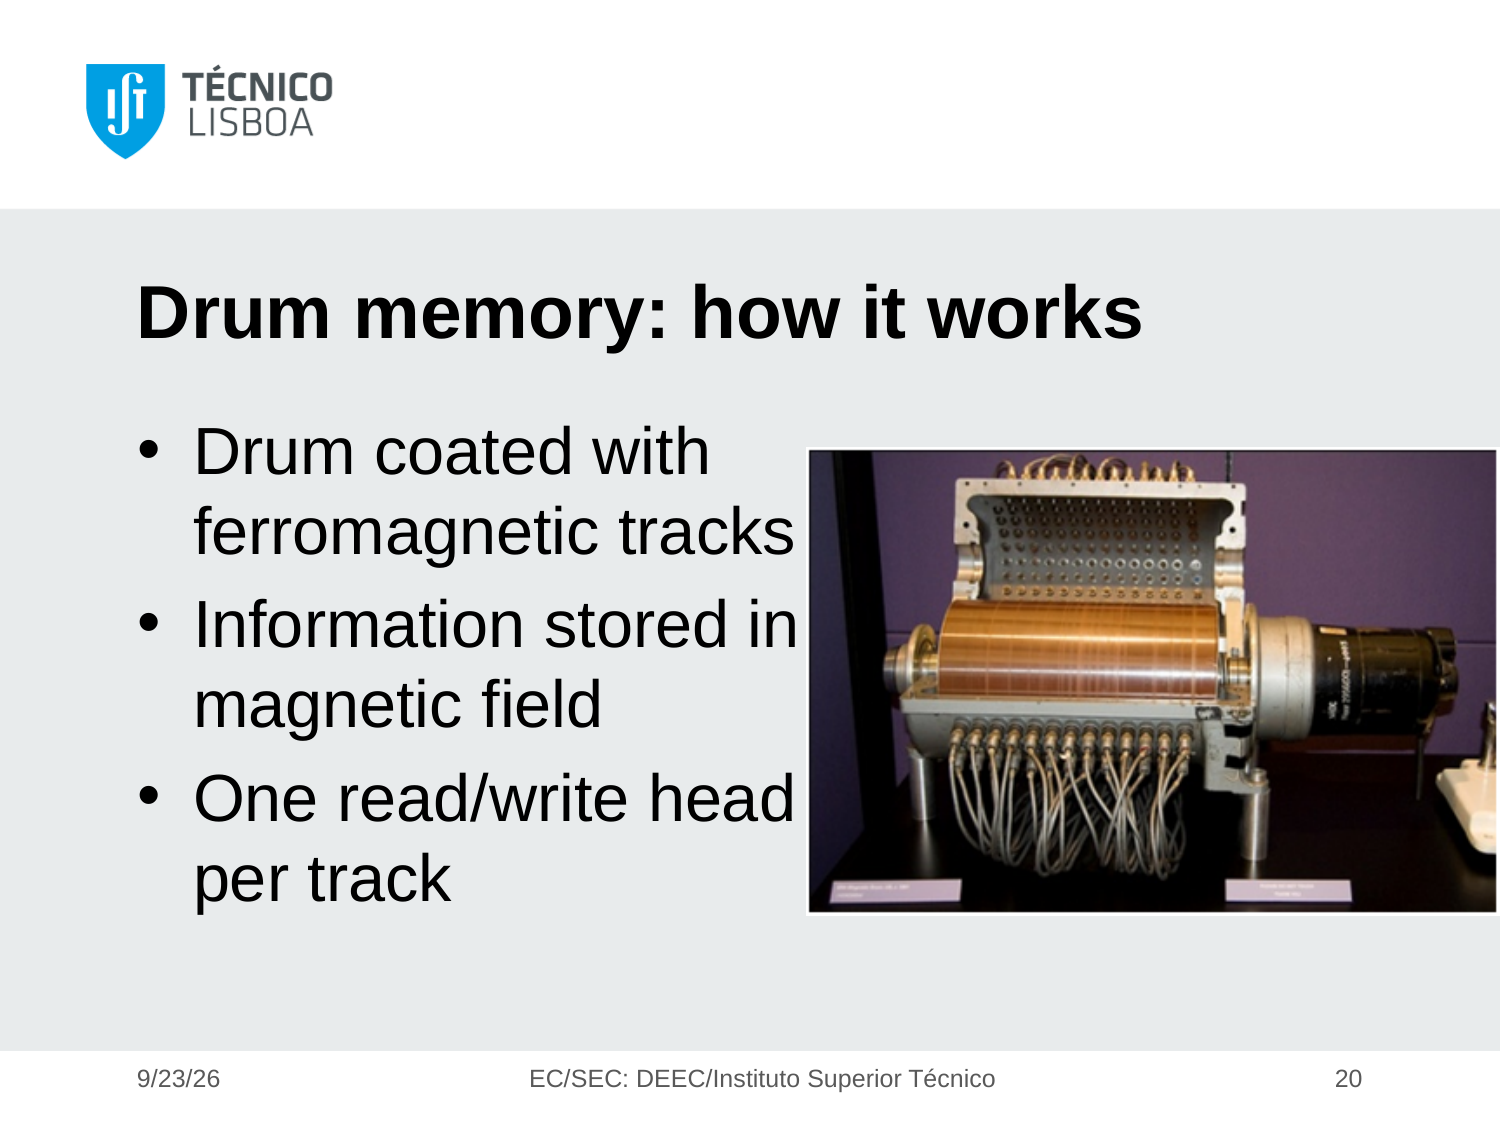

# Drum memory: how it works
Drum coated with ferromagnetic tracks
Information stored in magnetic field
One read/write head per track
EC/SEC: DEEC/Instituto Superior Técnico